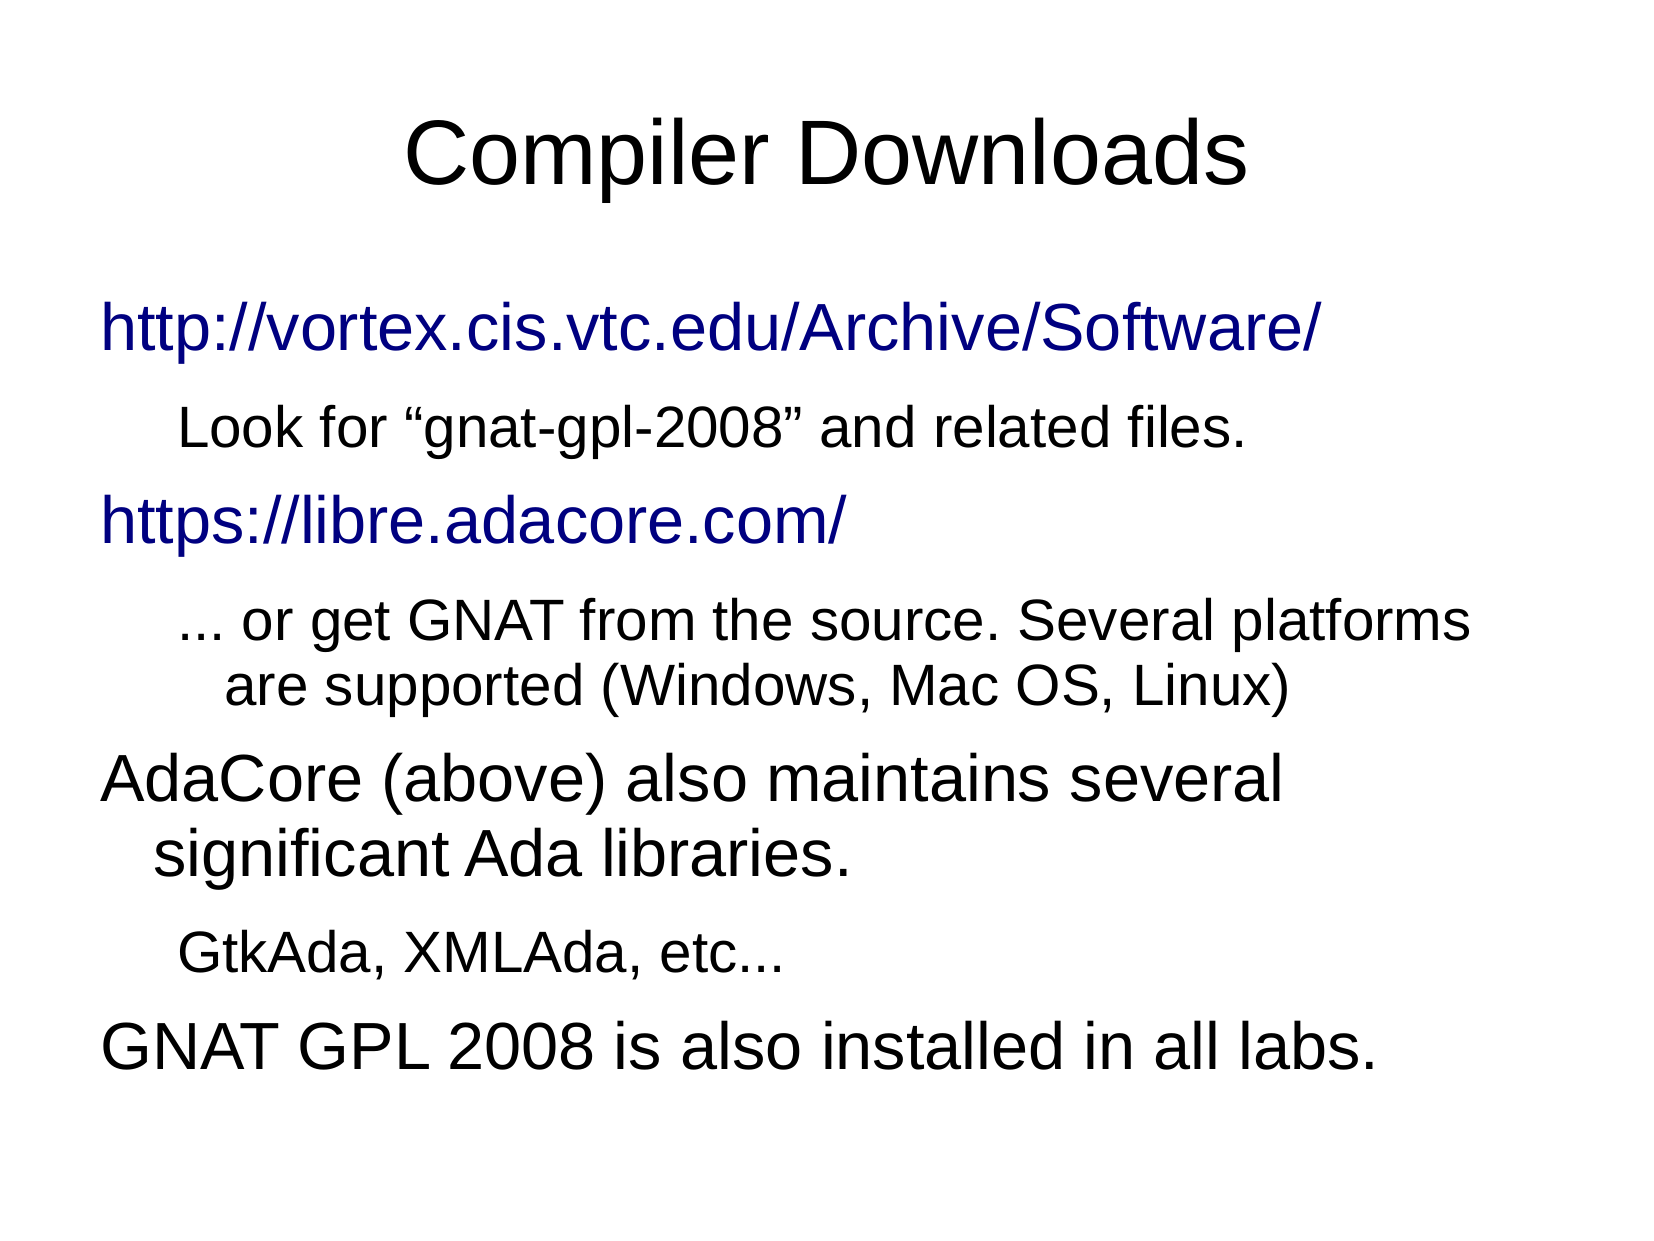

# Compiler Downloads
http://vortex.cis.vtc.edu/Archive/Software/
Look for “gnat-gpl-2008” and related files.
https://libre.adacore.com/
... or get GNAT from the source. Several platforms are supported (Windows, Mac OS, Linux)
AdaCore (above) also maintains several significant Ada libraries.
GtkAda, XMLAda, etc...
GNAT GPL 2008 is also installed in all labs.